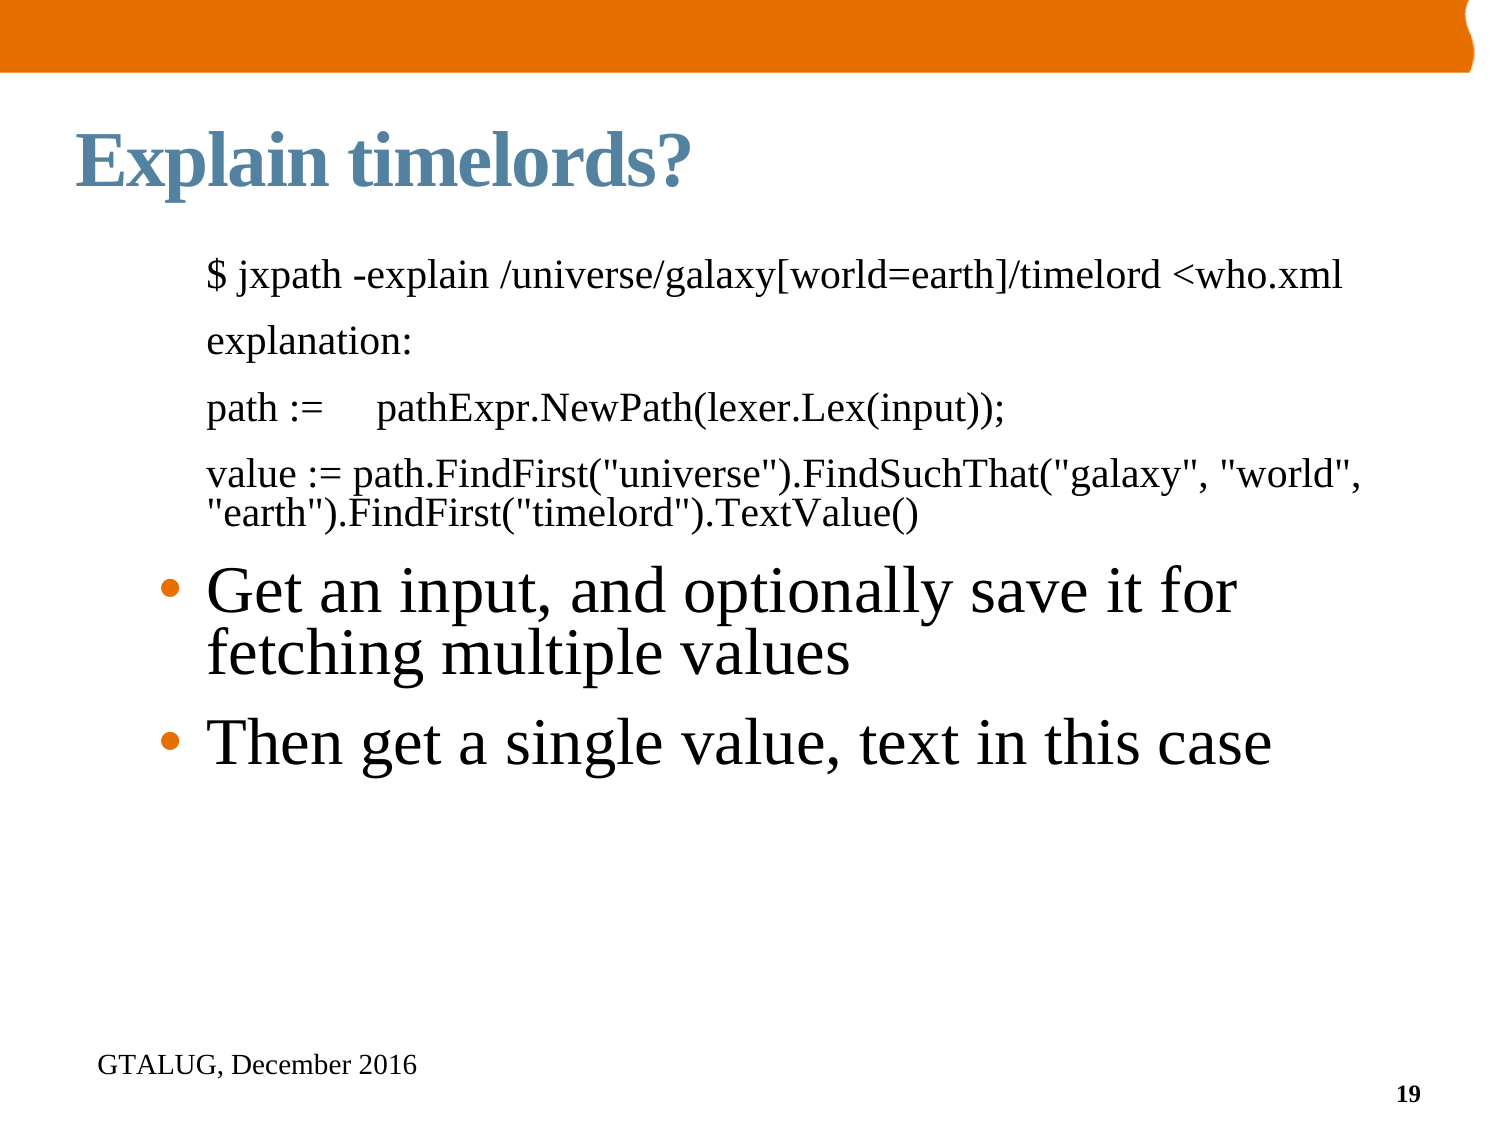

# Explain timelords?
$ jxpath -explain /universe/galaxy[world=earth]/timelord <who.xml
explanation:
path := pathExpr.NewPath(lexer.Lex(input));
value := path.FindFirst("universe").FindSuchThat("galaxy", "world", "earth").FindFirst("timelord").TextValue()
Get an input, and optionally save it for fetching multiple values
Then get a single value, text in this case